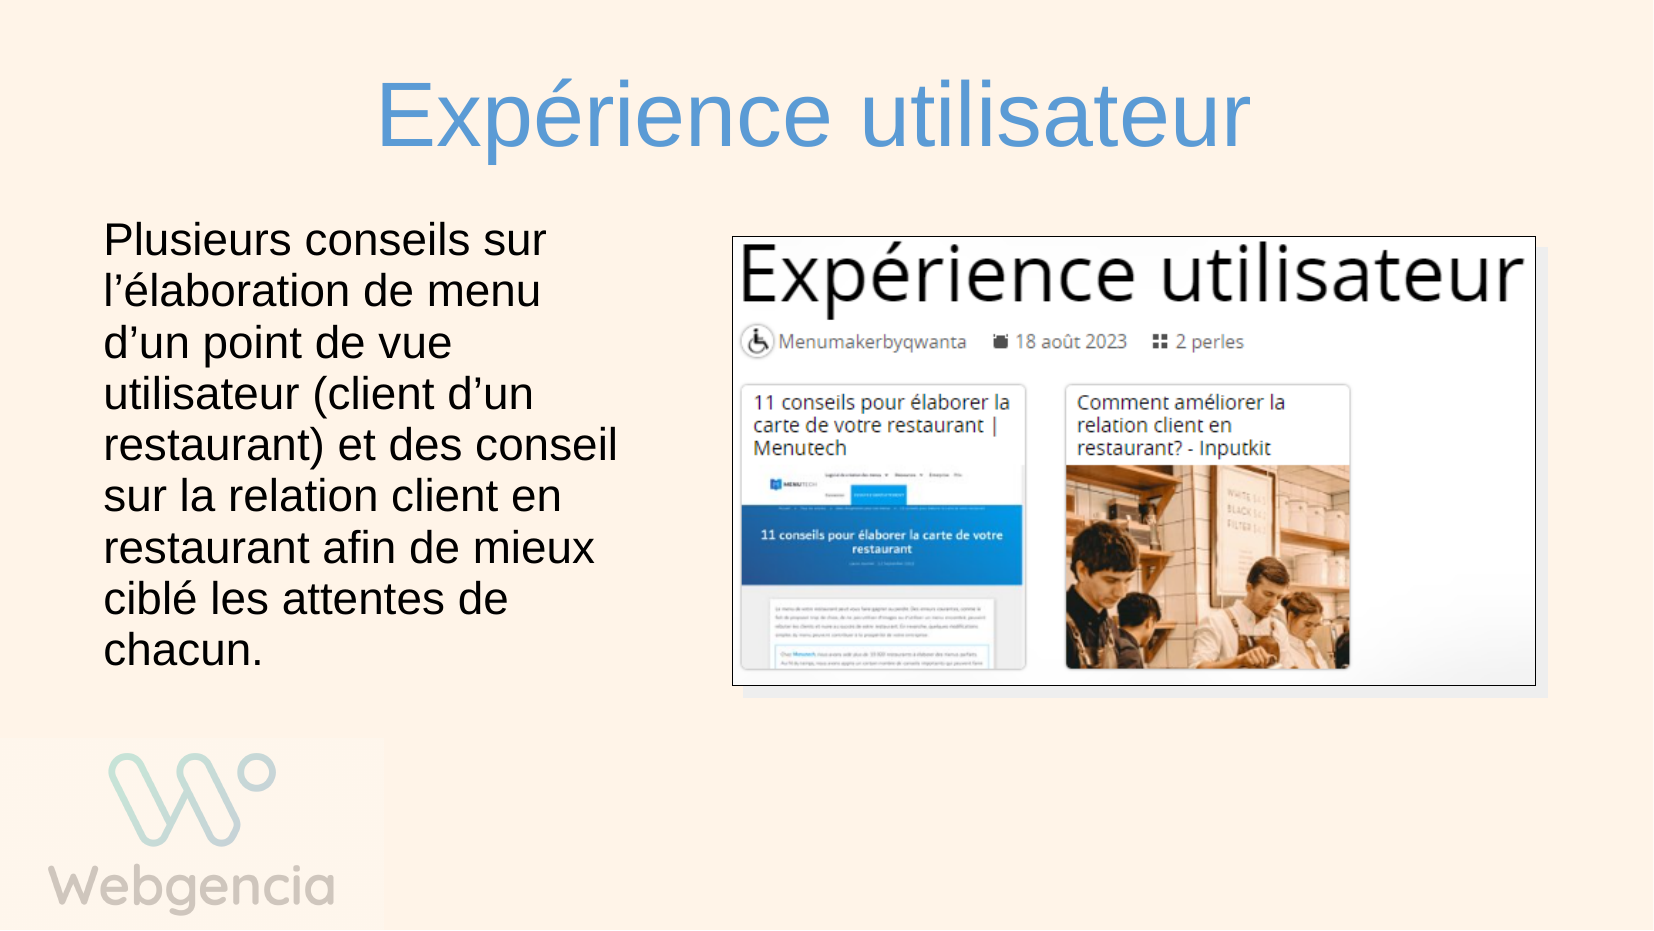

# Expérience utilisateur
Plusieurs conseils sur l’élaboration de menu d’un point de vue utilisateur (client d’un restaurant) et des conseil sur la relation client en restaurant afin de mieux ciblé les attentes de chacun.